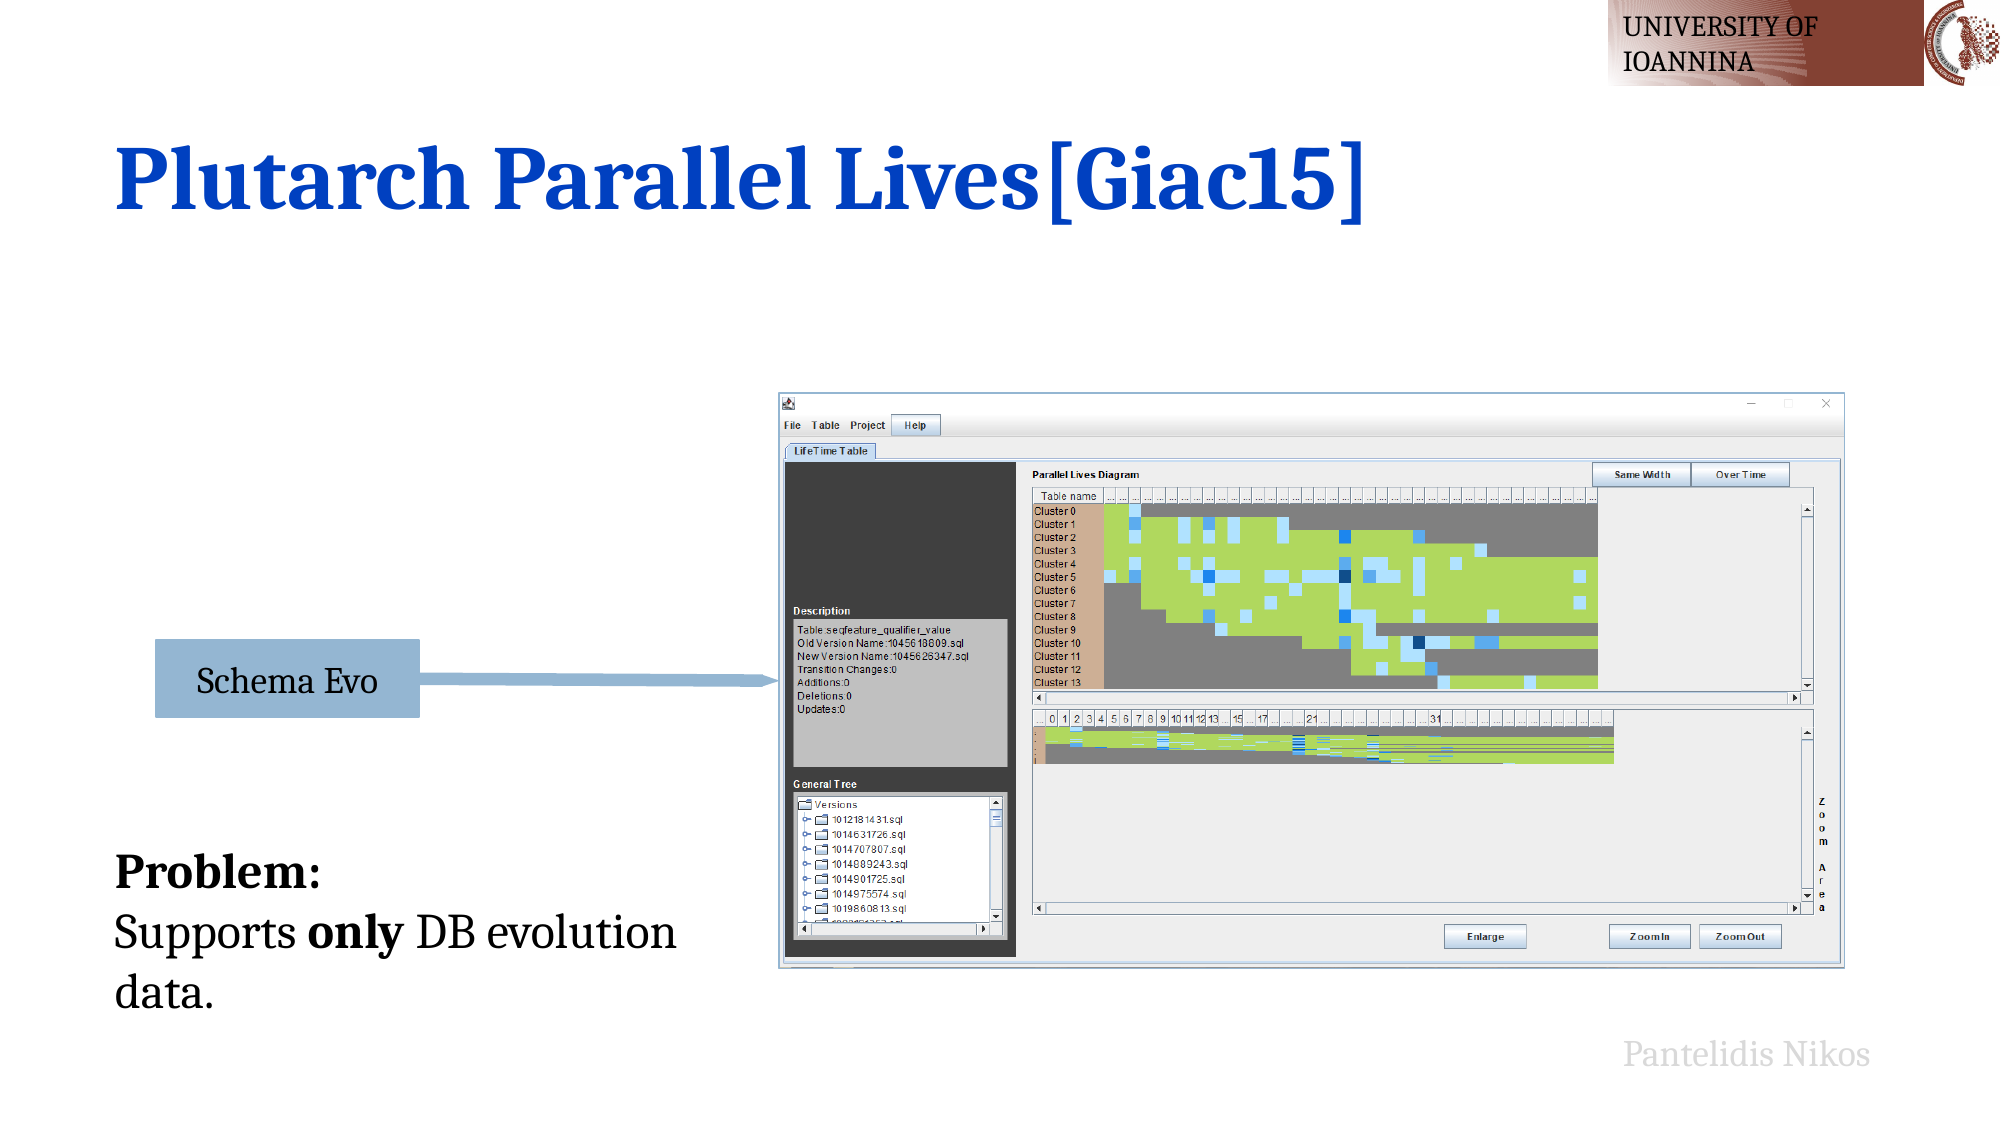

Plutarch Parallel Lives[Giac15]
Schema Evo
Problem:
Supports only DB evolution data.